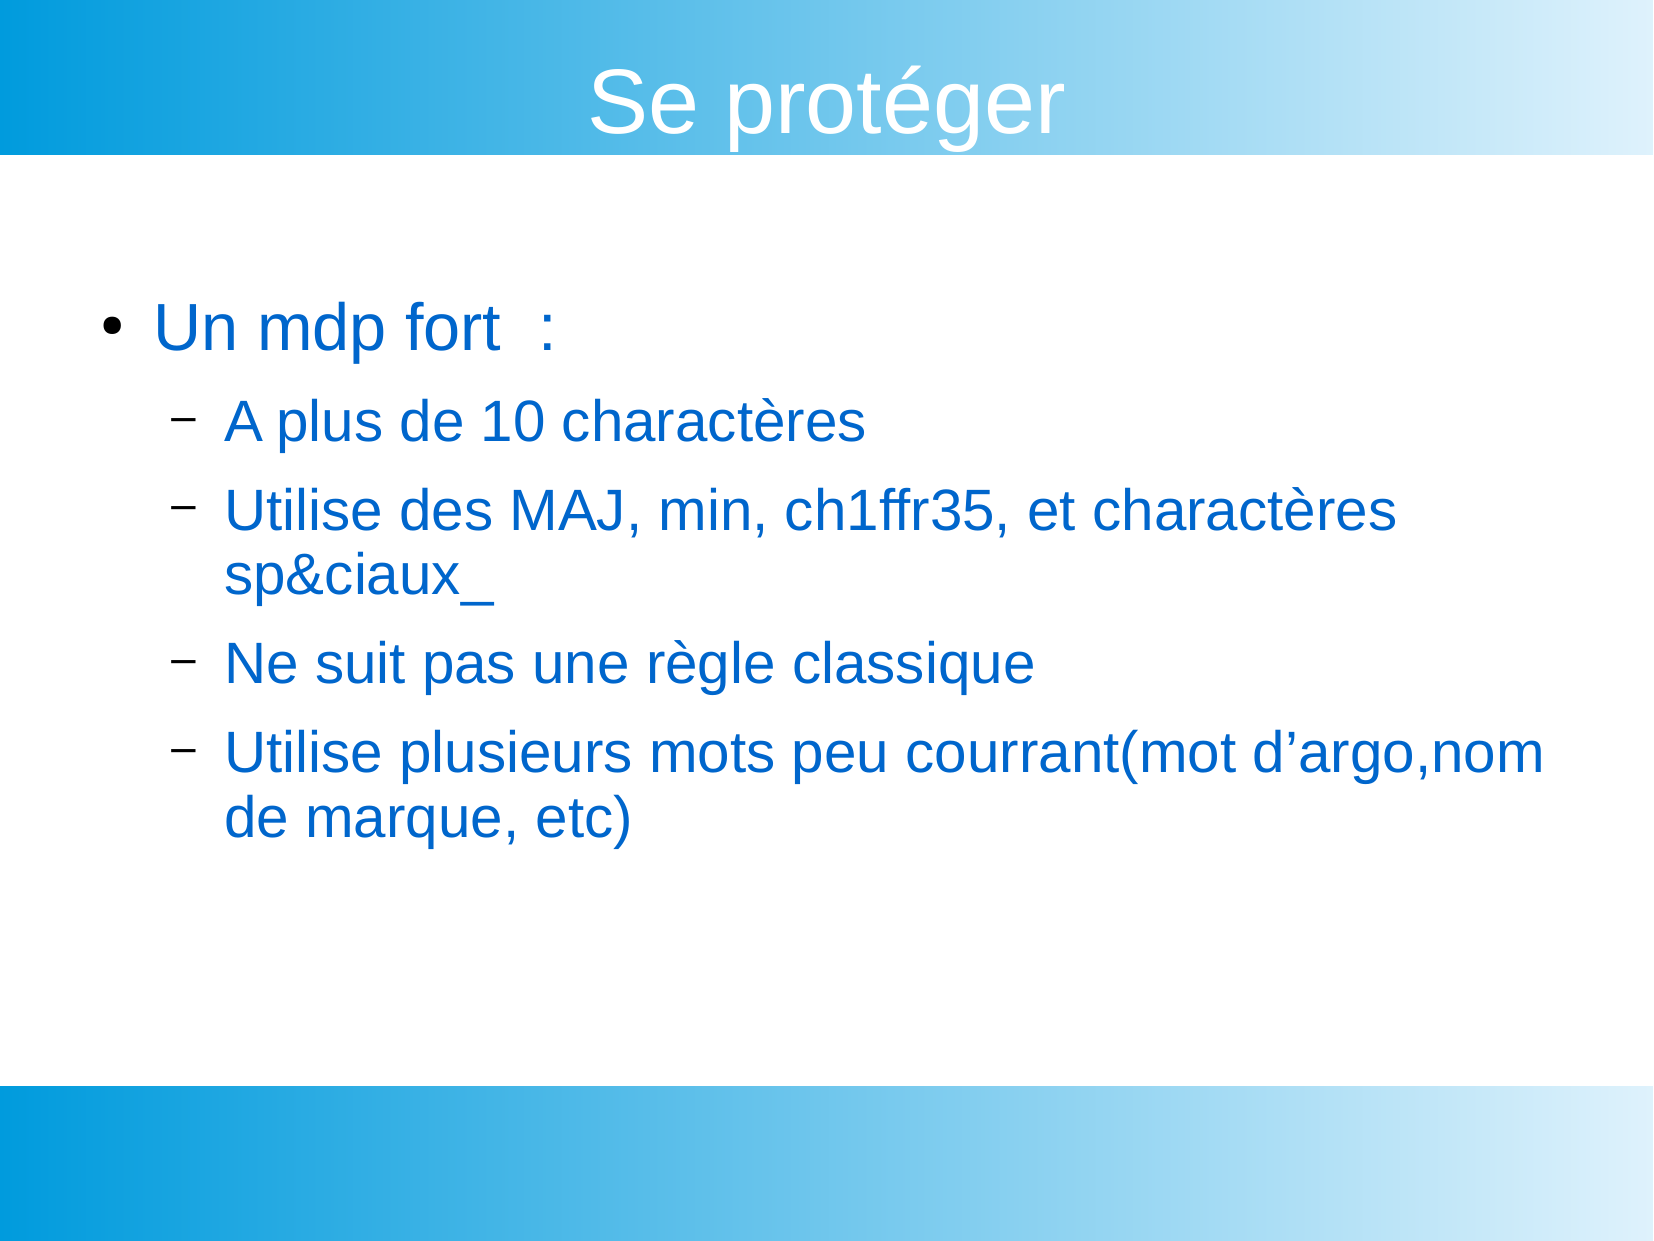

# Se protéger
Un mdp fort :
A plus de 10 charactères
Utilise des MAJ, min, ch1ffr35, et charactères sp&ciaux_
Ne suit pas une règle classique
Utilise plusieurs mots peu courrant(mot d’argo,nom de marque, etc)